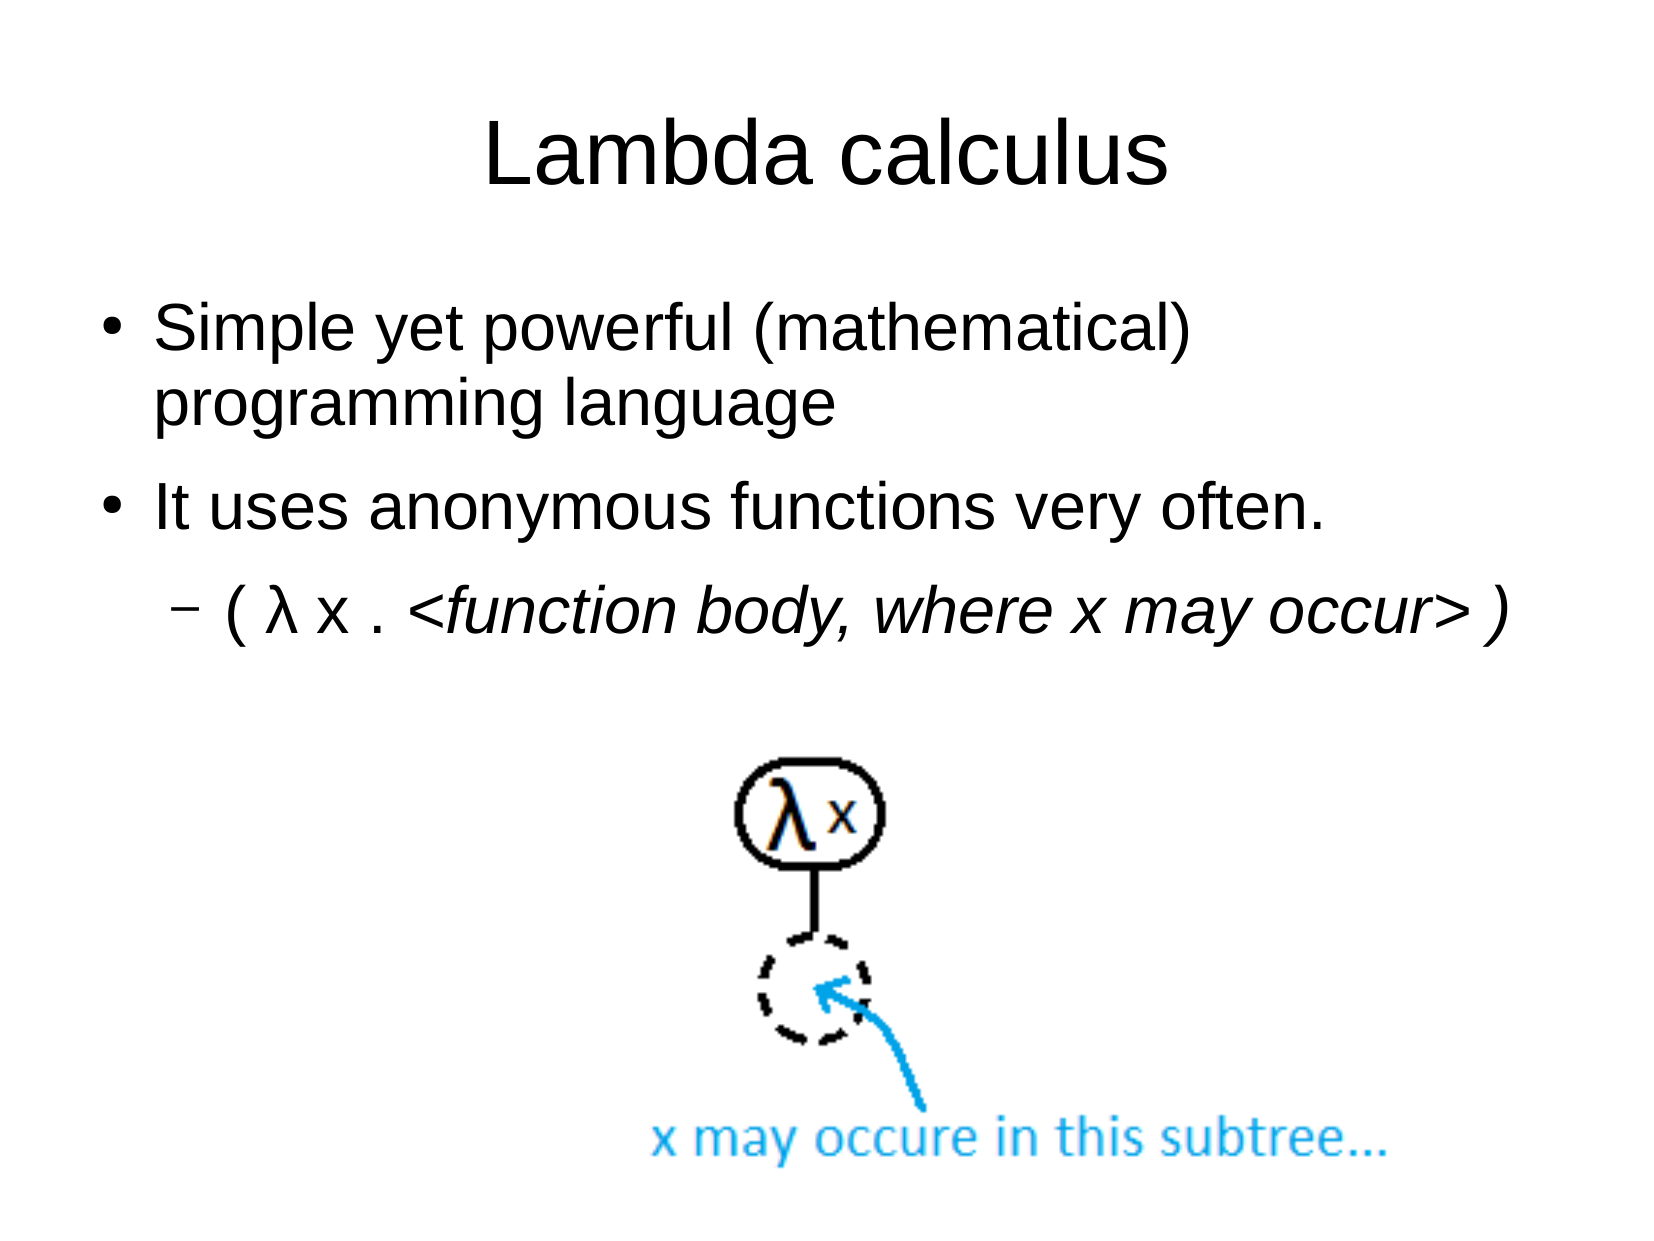

# Lambda calculus
Simple yet powerful (mathematical) programming language
It uses anonymous functions very often.
( λ x . <function body, where x may occur> )